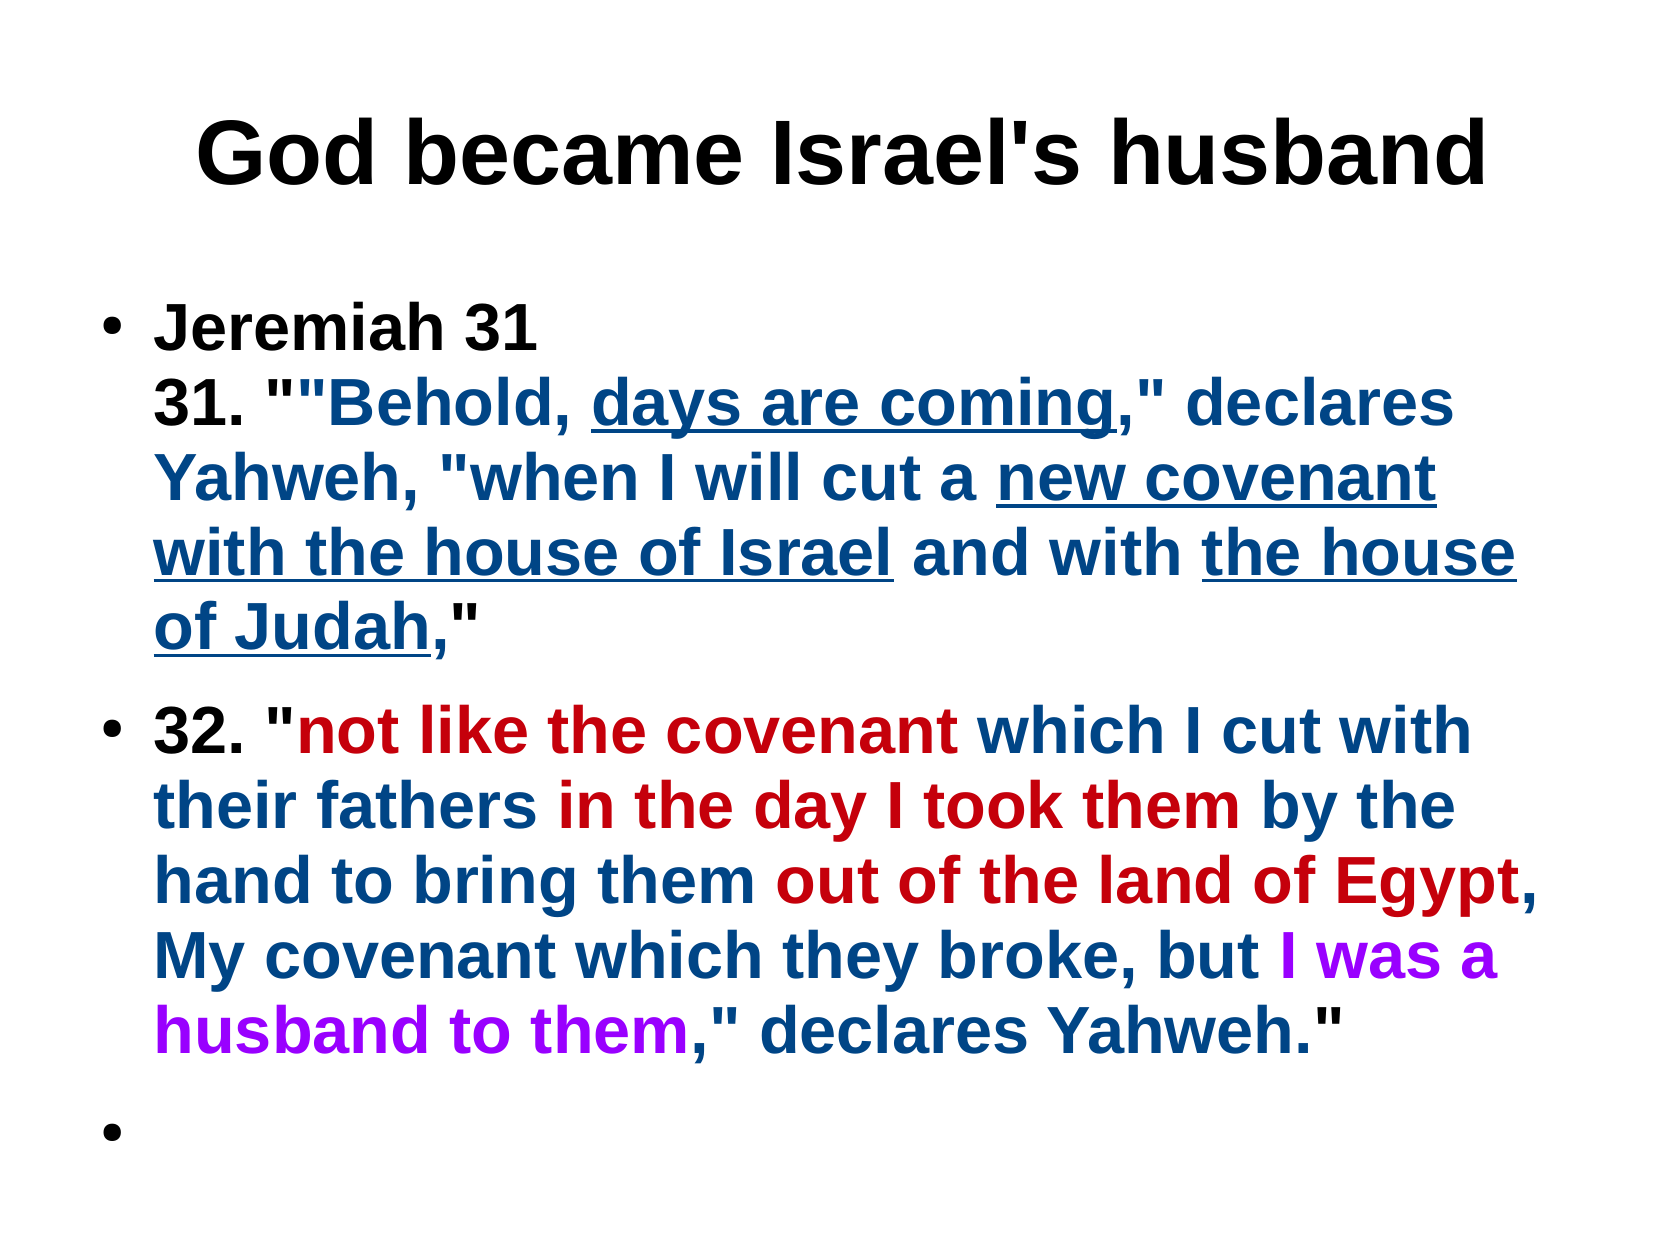

# God became Israel's husband
Jeremiah 31
31. ""Behold, days are coming," declares Yahweh, "when I will cut a new covenant with the house of Israel and with the house of Judah,"
32. "not like the covenant which I cut with their fathers in the day I took them by the hand to bring them out of the land of Egypt, My covenant which they broke, but I was a husband to them," declares Yahweh."